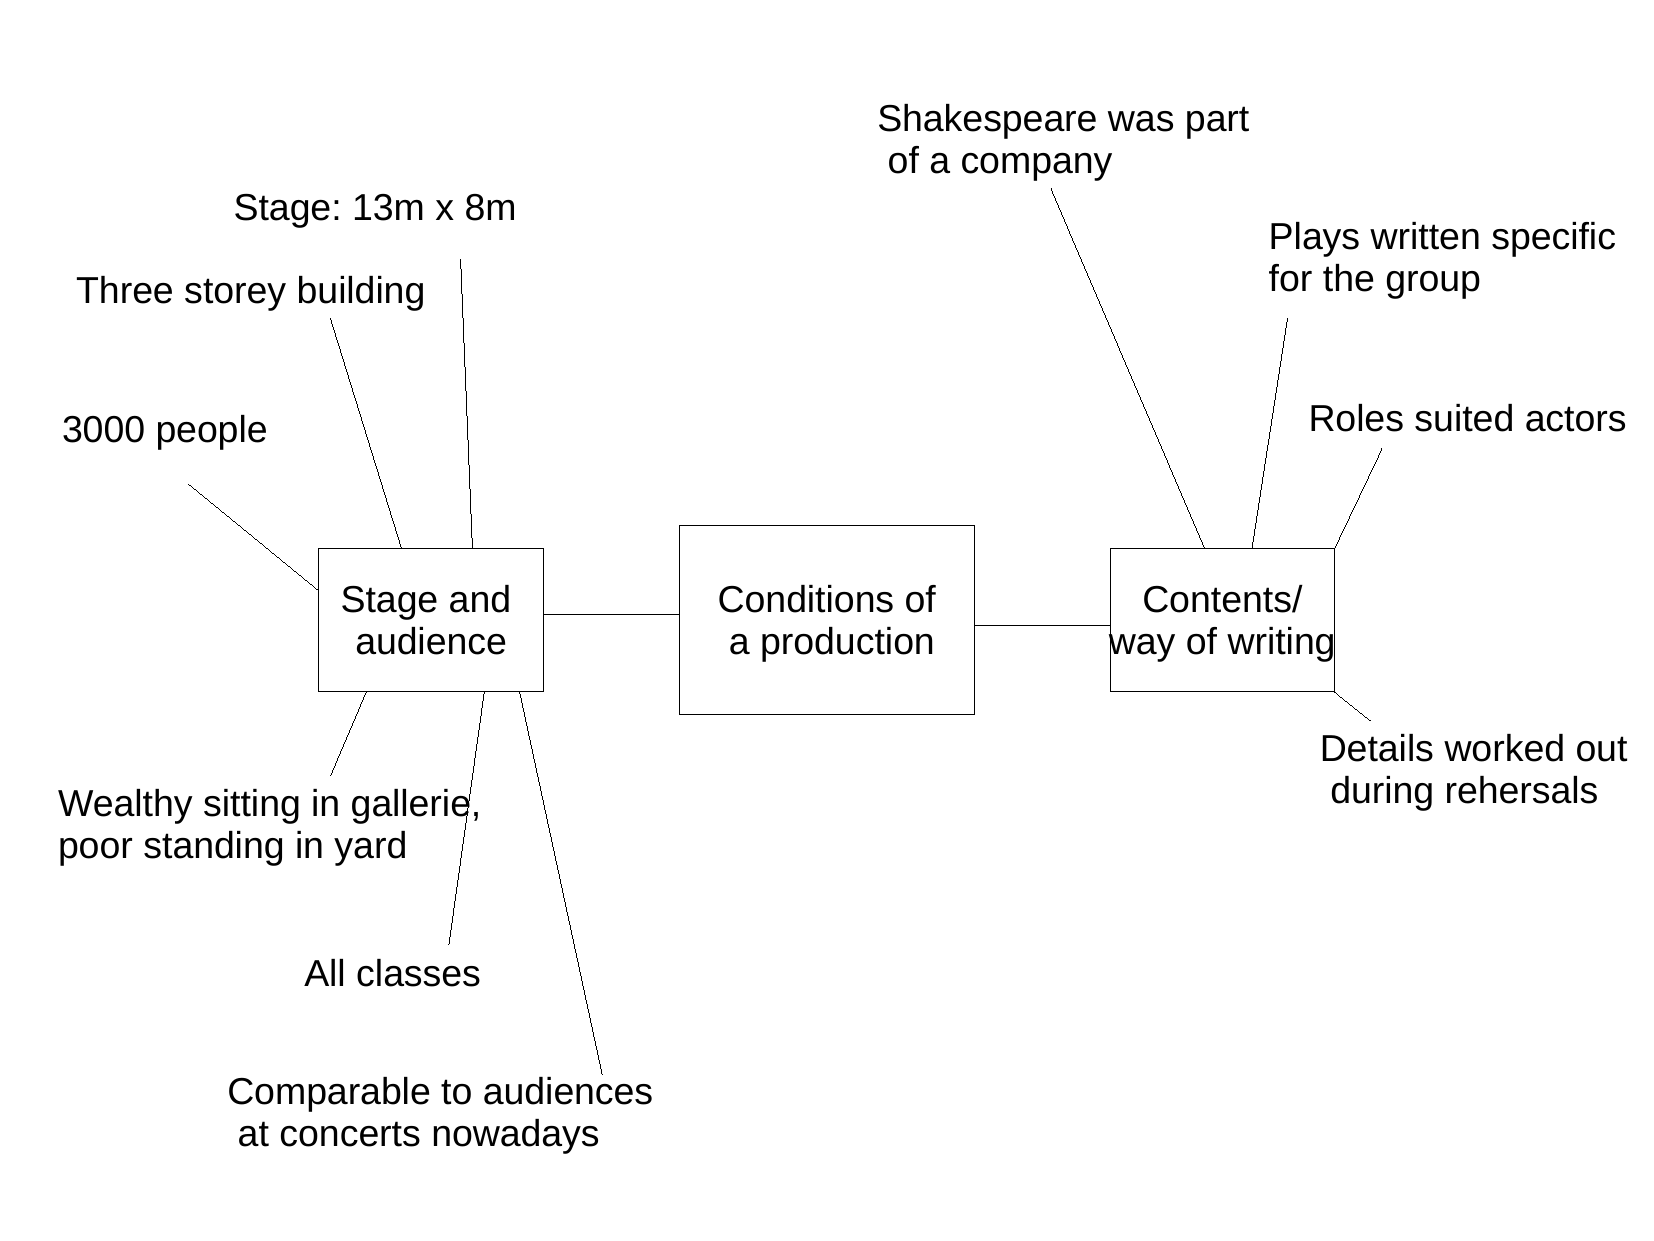

Shakespeare was part
 of a company
Stage: 13m x 8m
Plays written specific
for the group
Three storey building
Roles suited actors
3000 people
Conditions of
 a production
Stage and
audience
Contents/
way of writing
Details worked out
 during rehersals
Wealthy sitting in gallerie,
poor standing in yard
All classes
Comparable to audiences
 at concerts nowadays